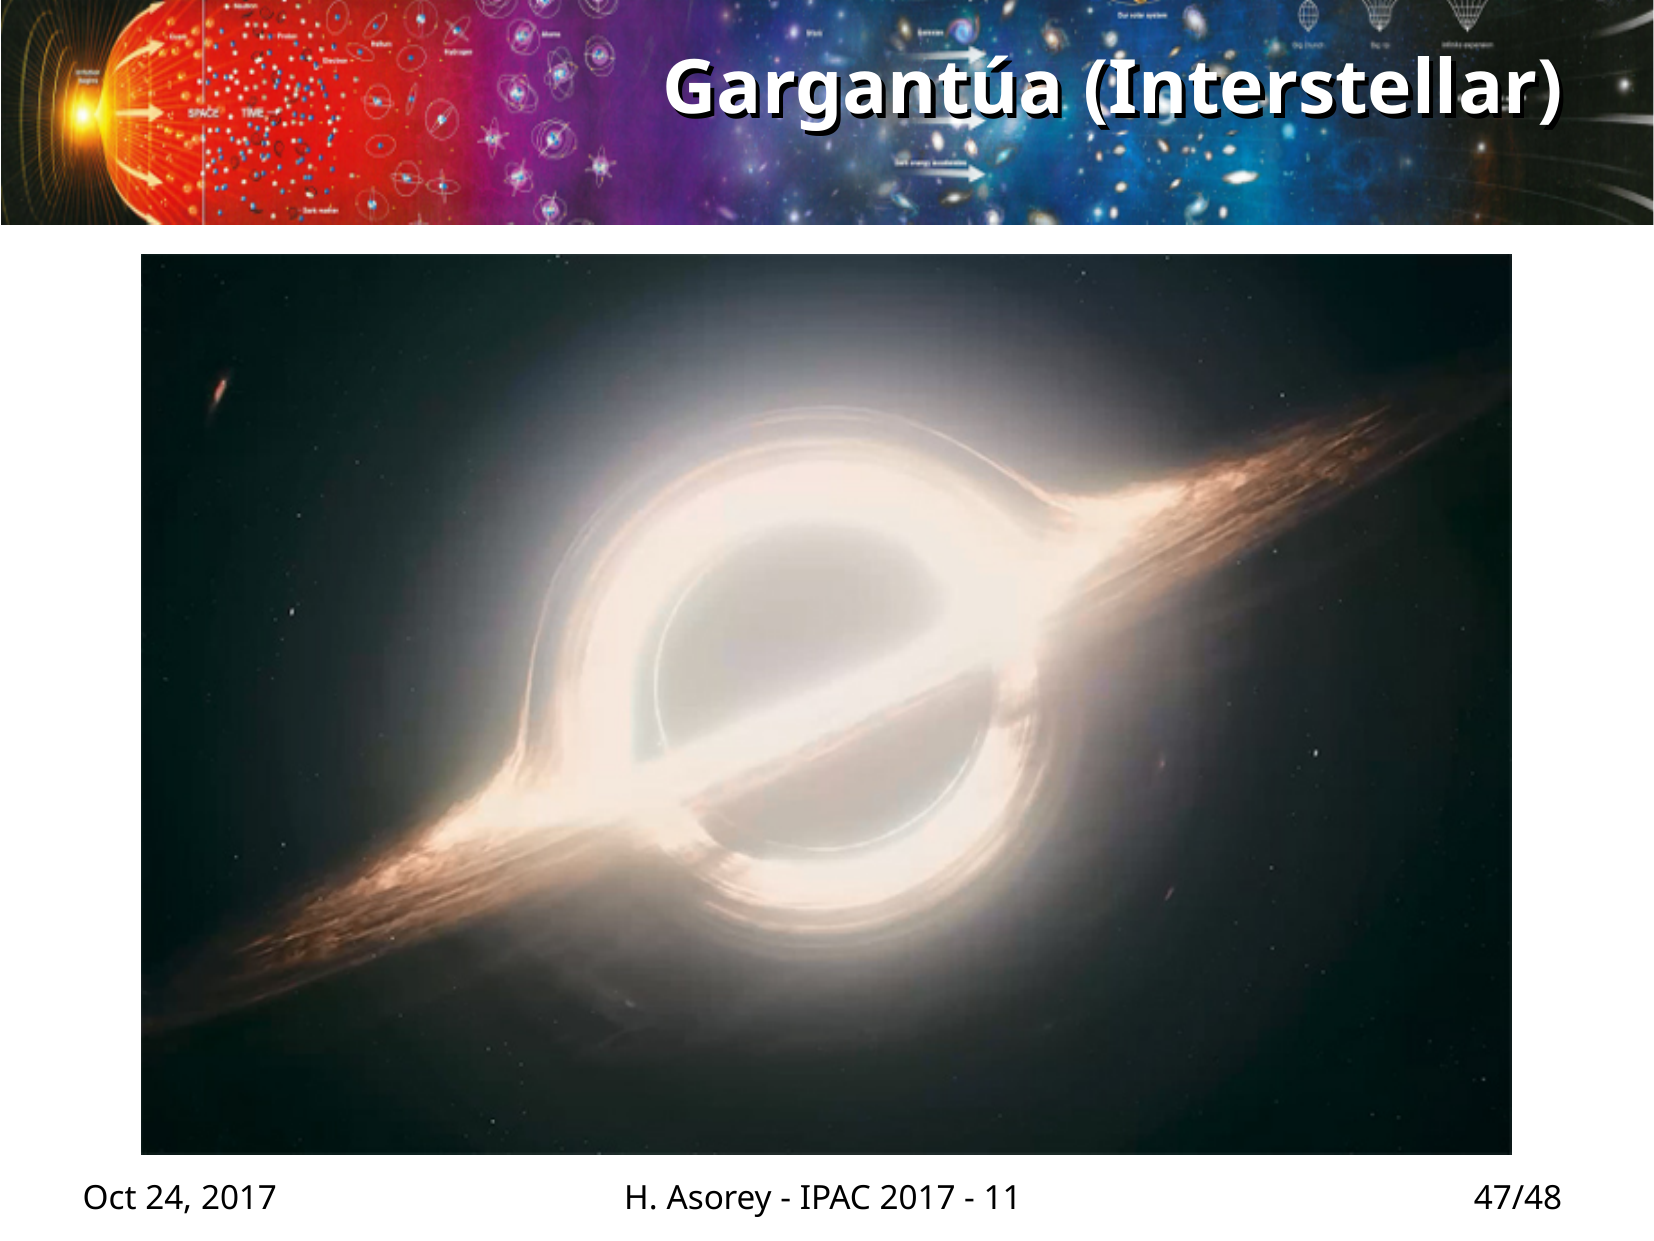

# Gargantúa (Interstellar)
Oct 24, 2017
H. Asorey - IPAC 2017 - 11
47